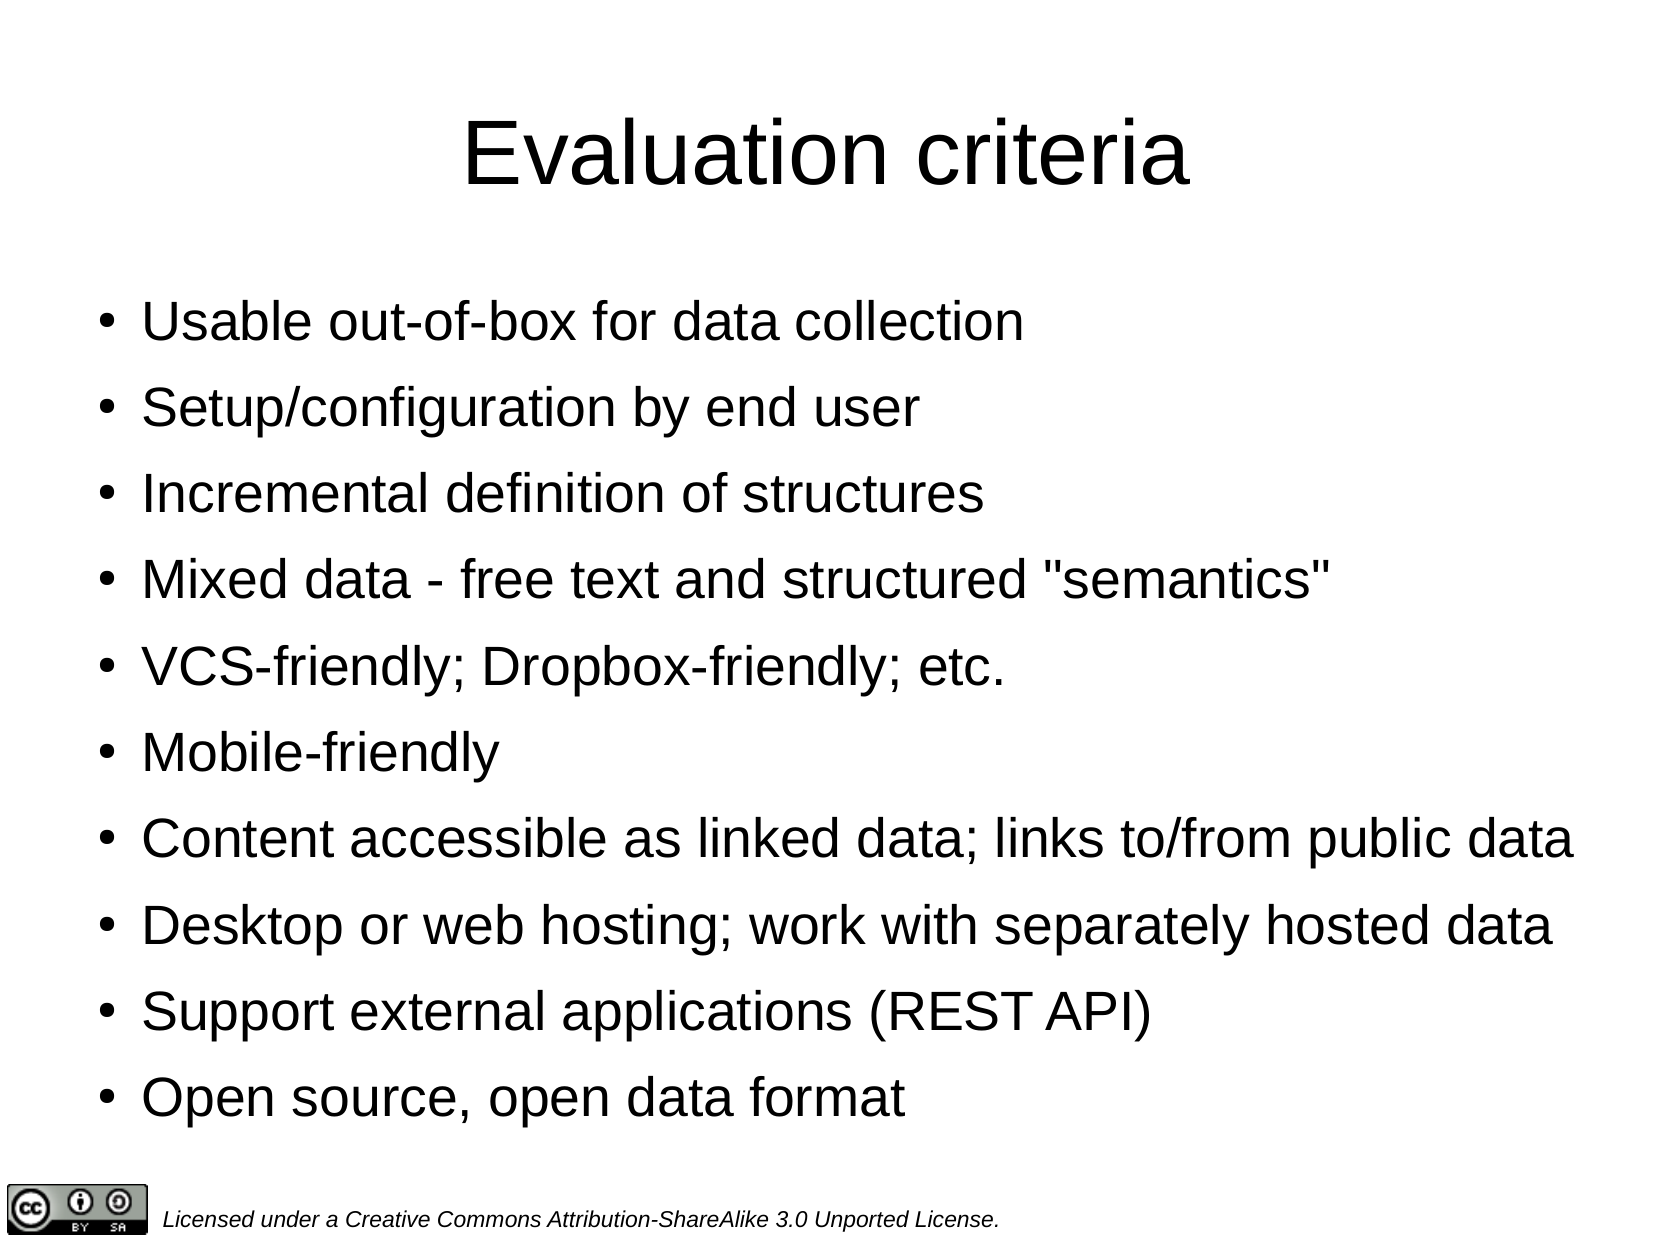

# Evaluation criteria
Usable out-of-box for data collection
Setup/configuration by end user
Incremental definition of structures
Mixed data - free text and structured "semantics"
VCS-friendly; Dropbox-friendly; etc.
Mobile-friendly
Content accessible as linked data; links to/from public data
Desktop or web hosting; work with separately hosted data
Support external applications (REST API)
Open source, open data format